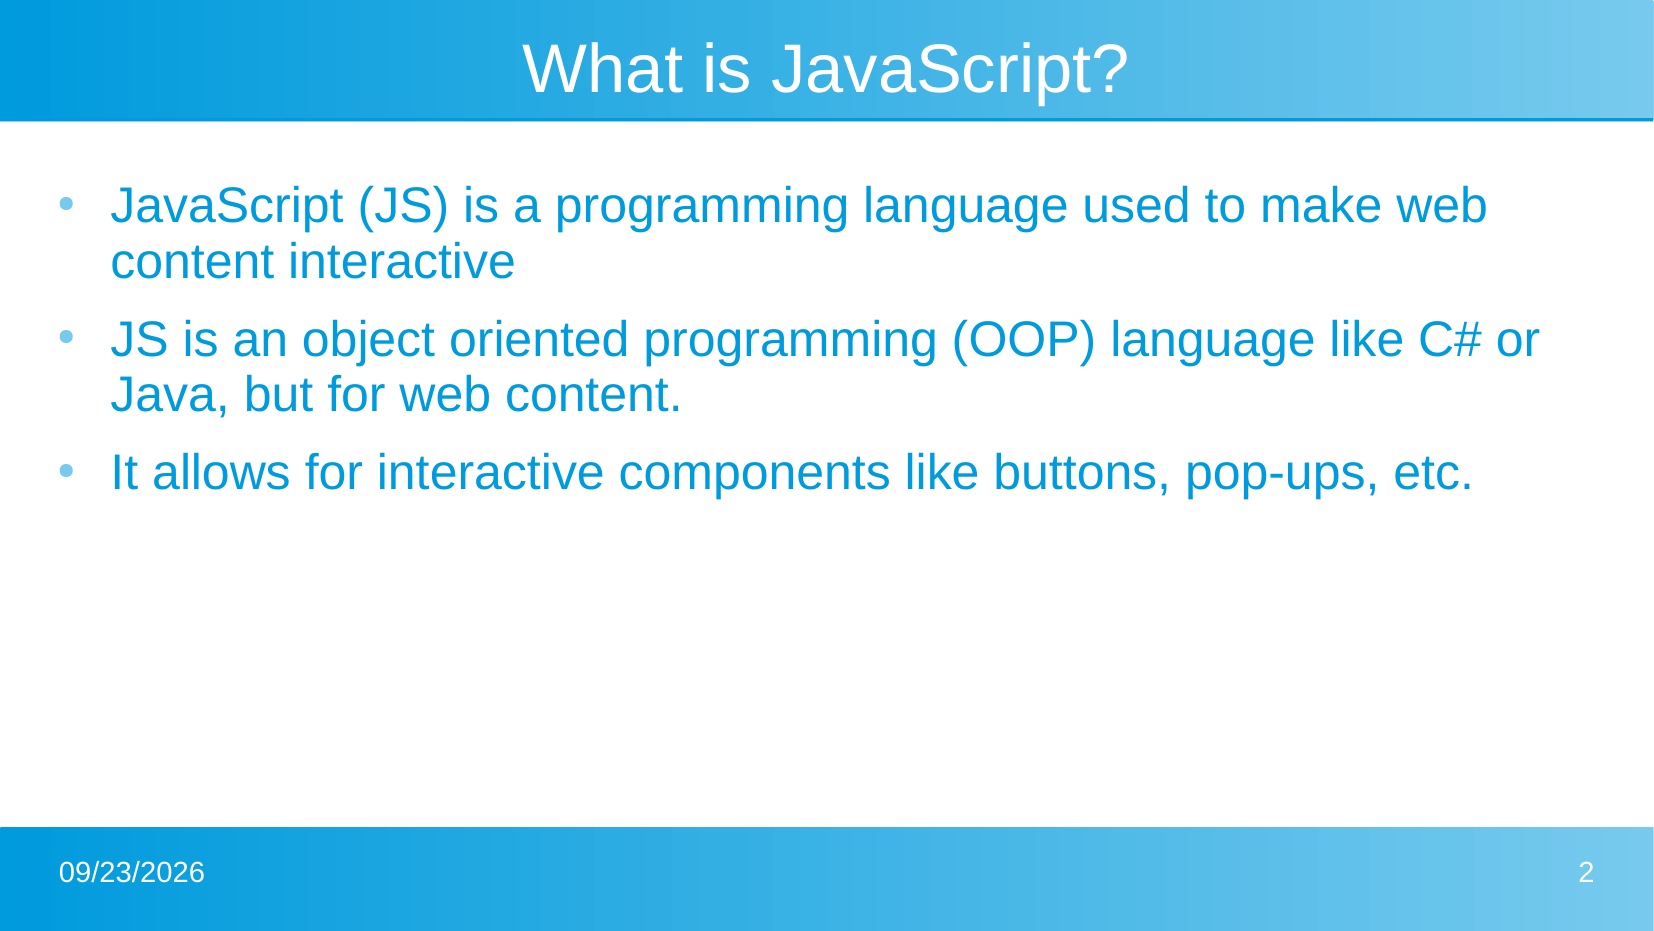

# What is JavaScript?
JavaScript (JS) is a programming language used to make web content interactive
JS is an object oriented programming (OOP) language like C# or Java, but for web content.
It allows for interactive components like buttons, pop-ups, etc.
2